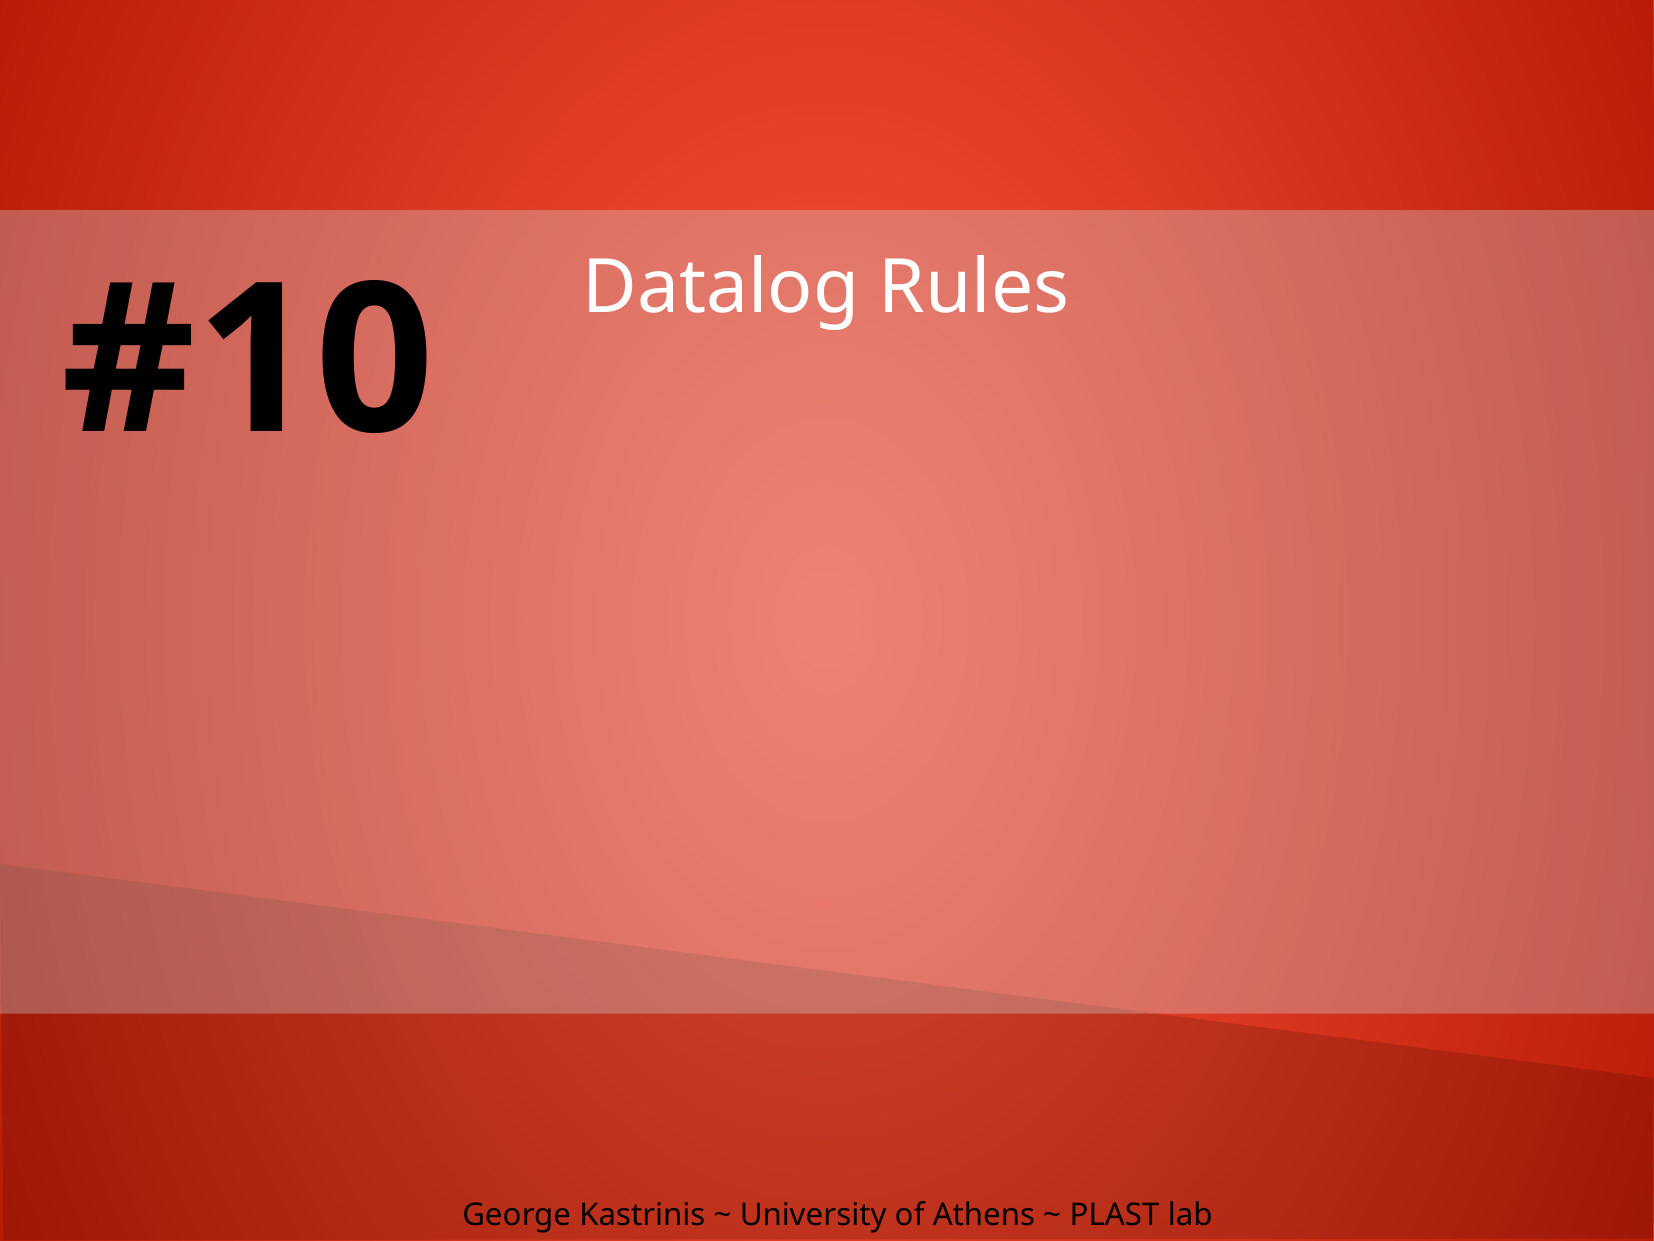

#10
Datalog Rules
George Kastrinis ~ University of Athens ~ PLAST lab